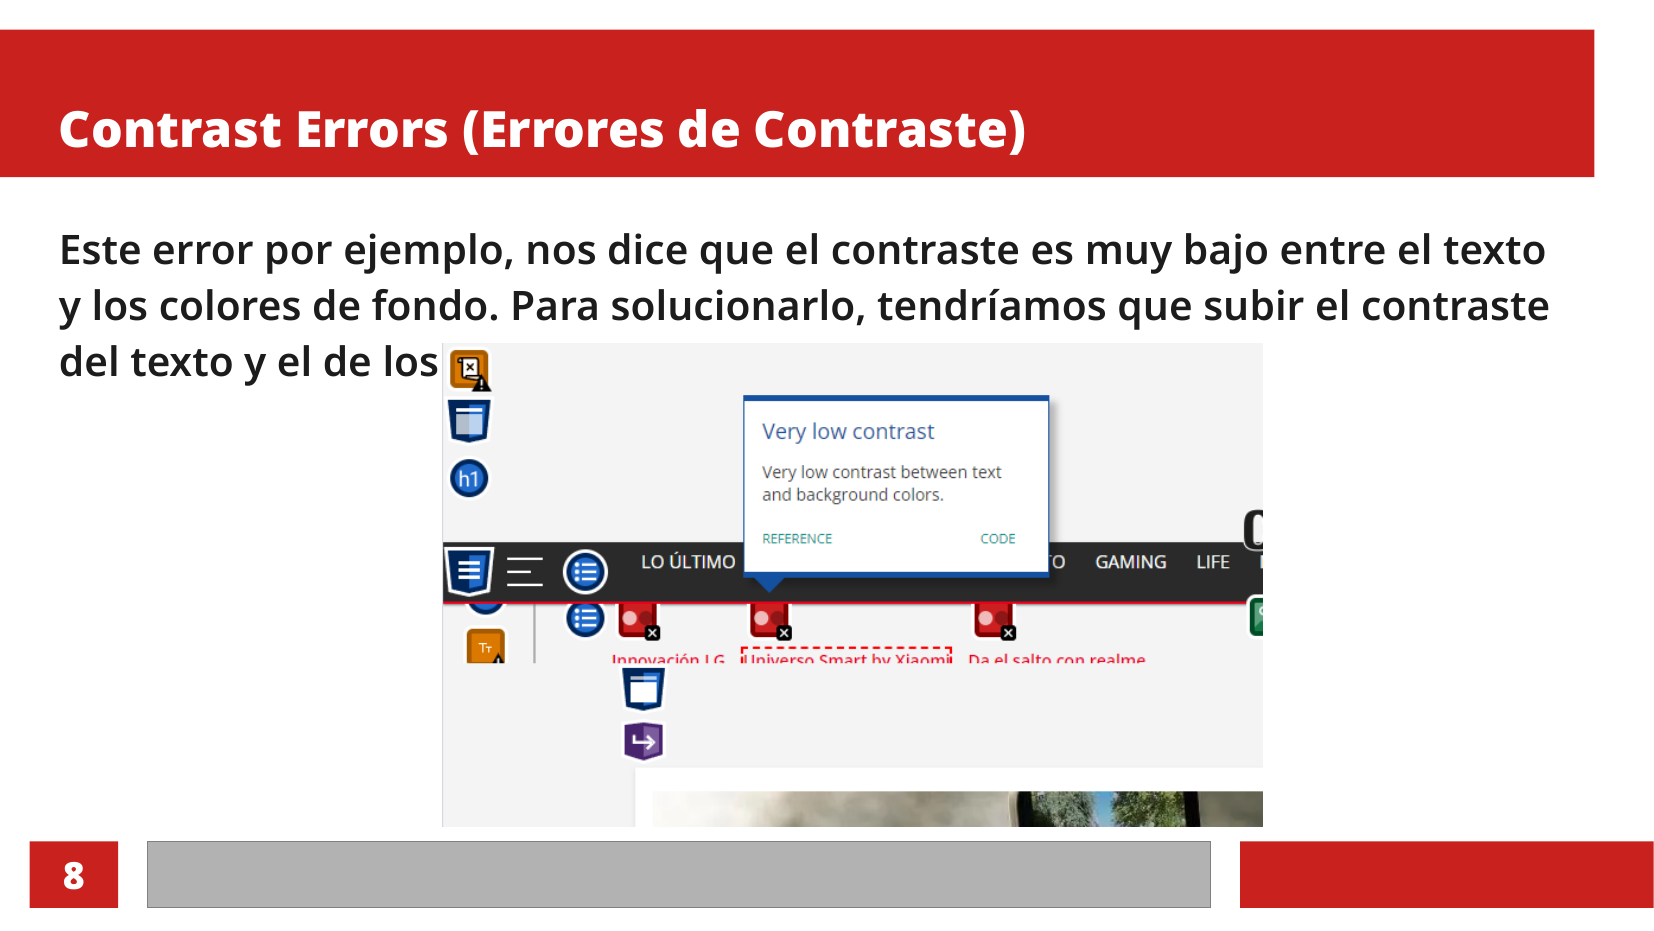

# Contrast Errors (Errores de Contraste)
Este error por ejemplo, nos dice que el contraste es muy bajo entre el texto y los colores de fondo. Para solucionarlo, tendríamos que subir el contraste del texto y el de los colores del fondo.
8